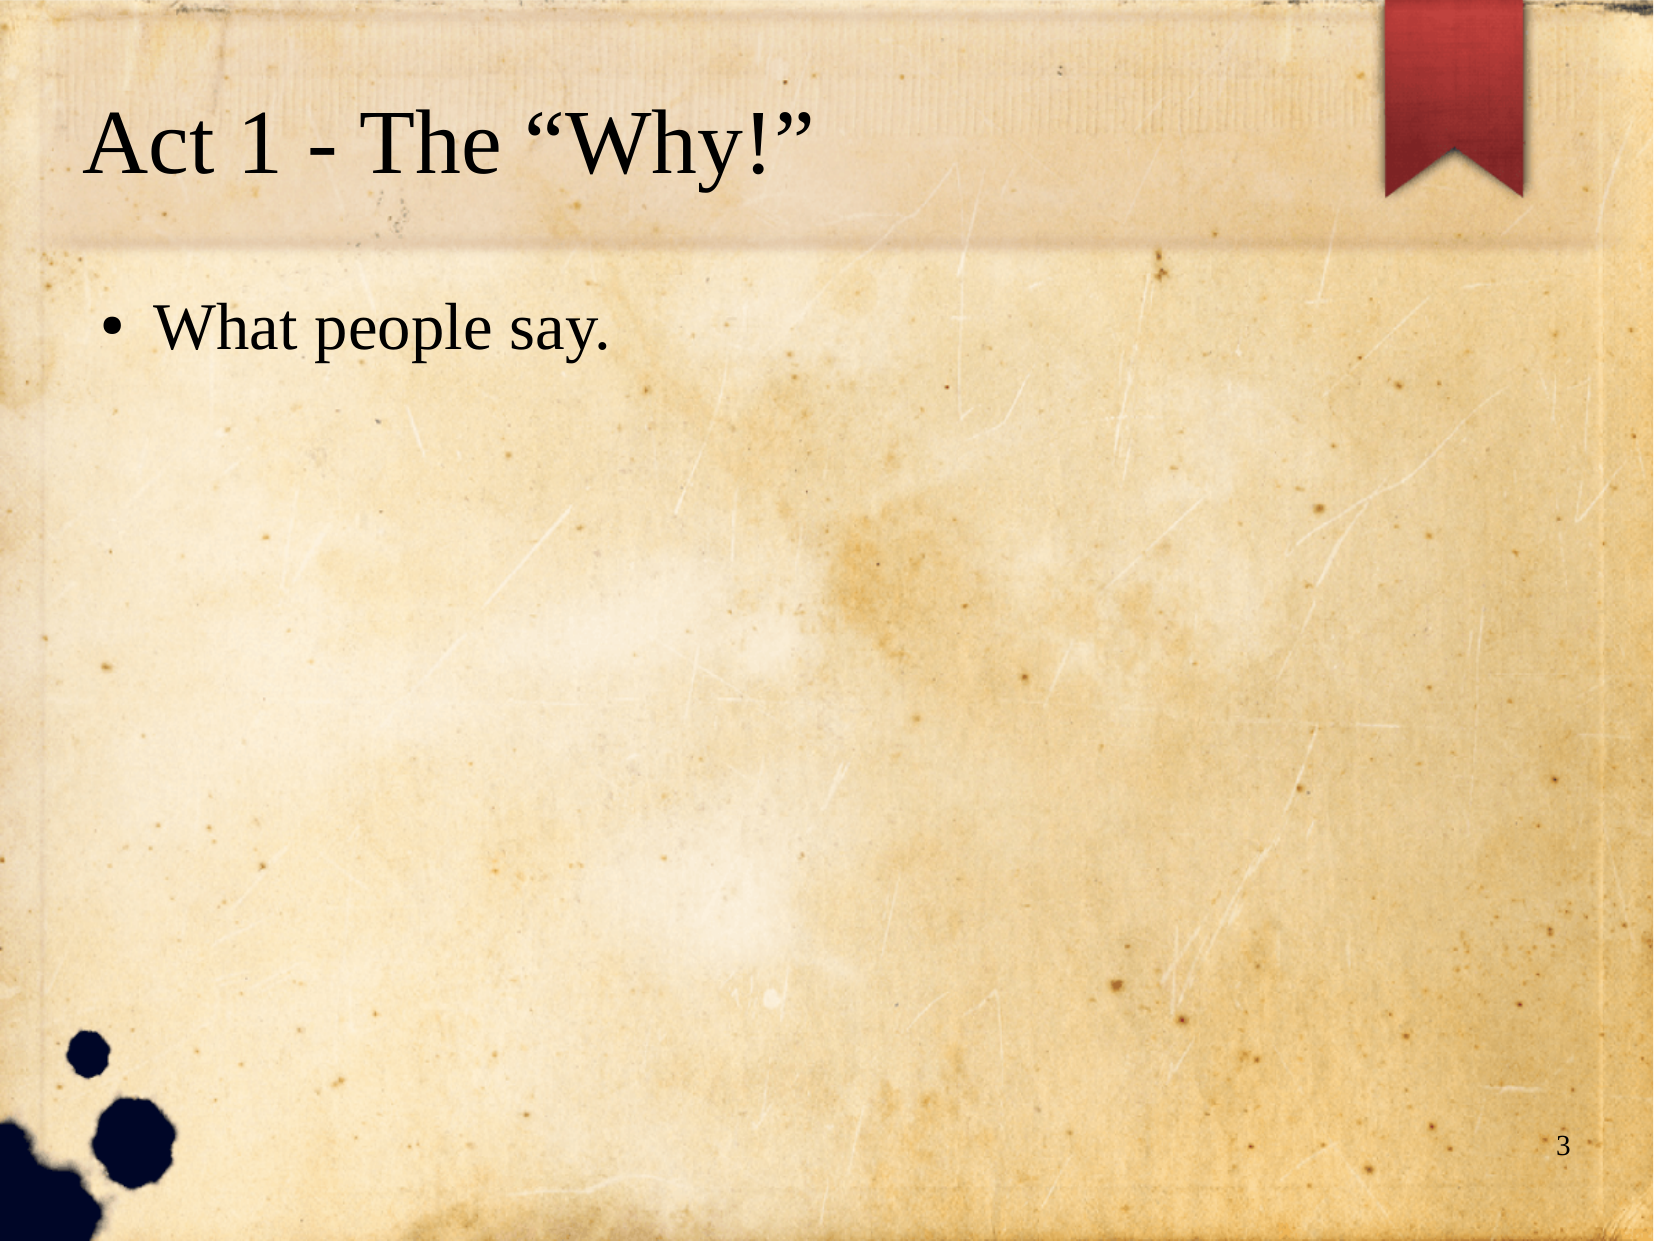

# Act 1	- The “Why!”
What people say.
3